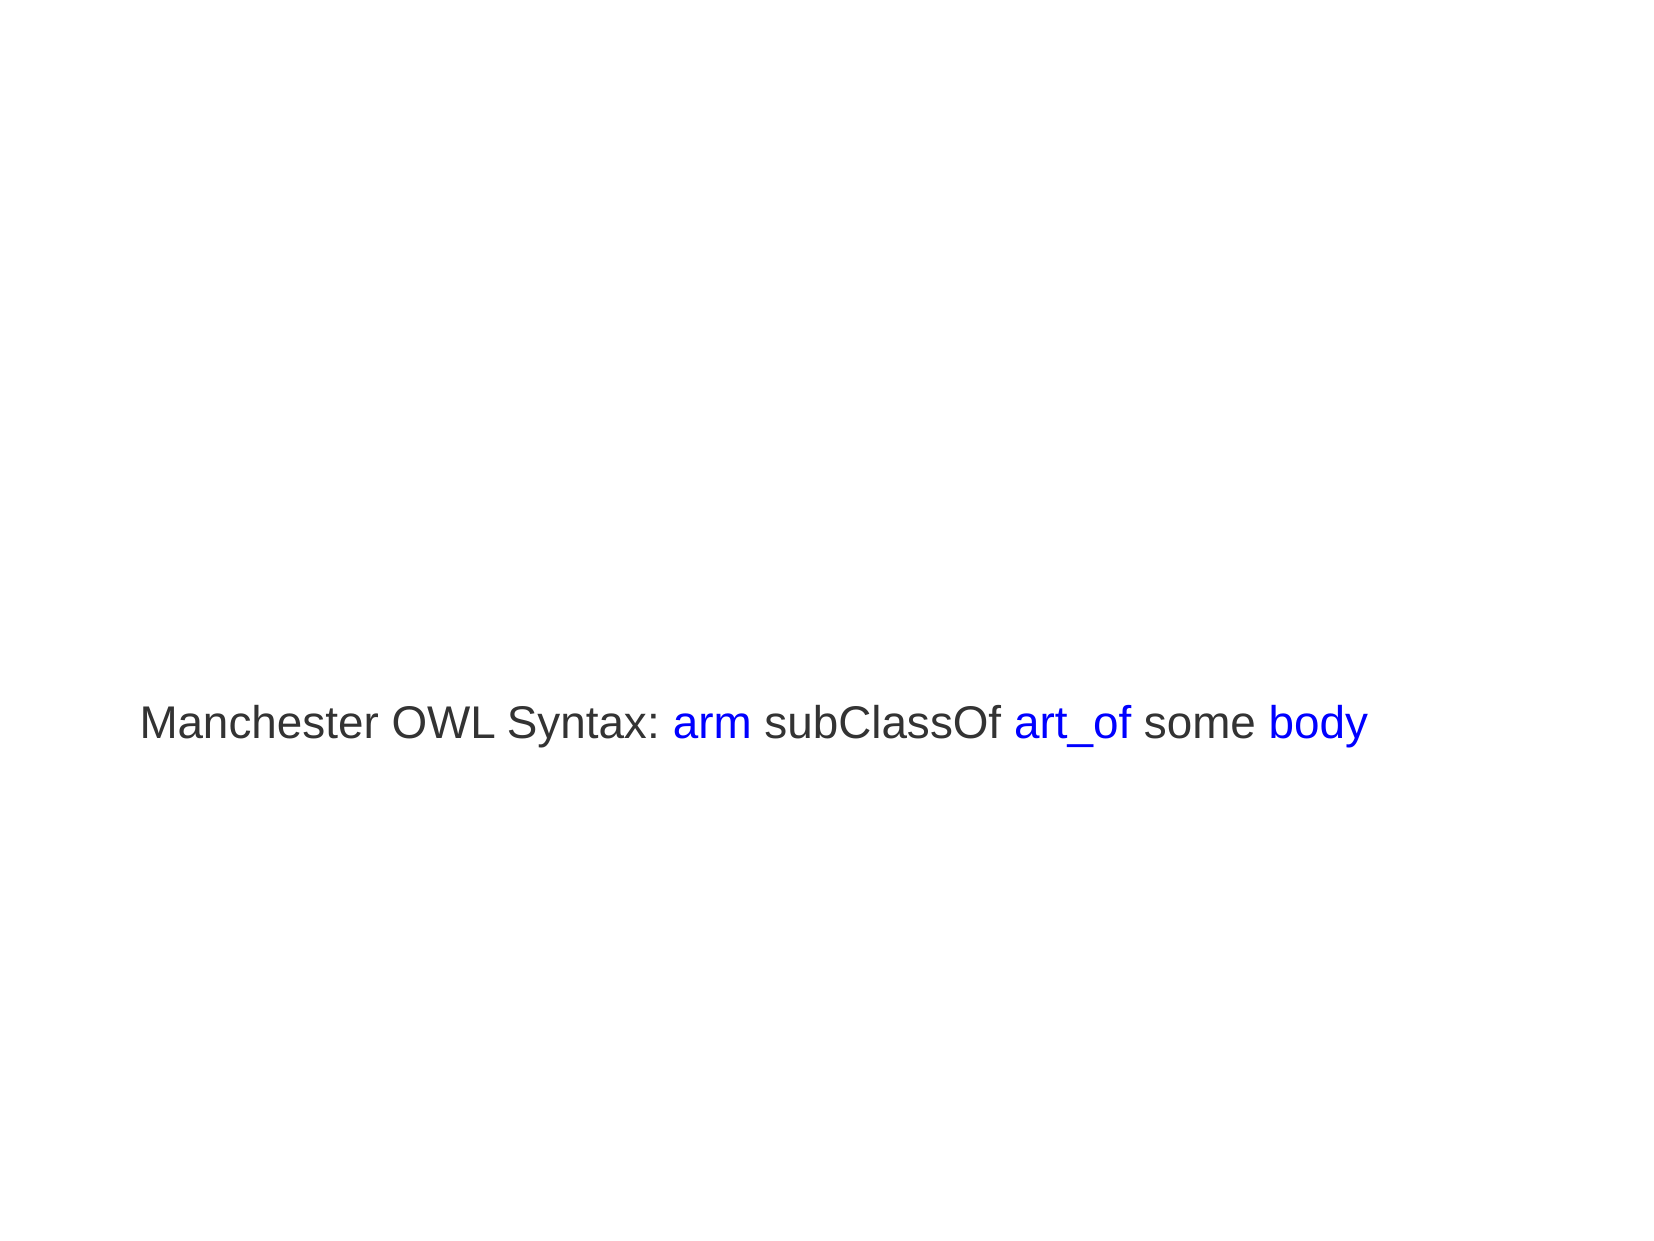

Manchester OWL Syntax: arm subClassOf art_of some body